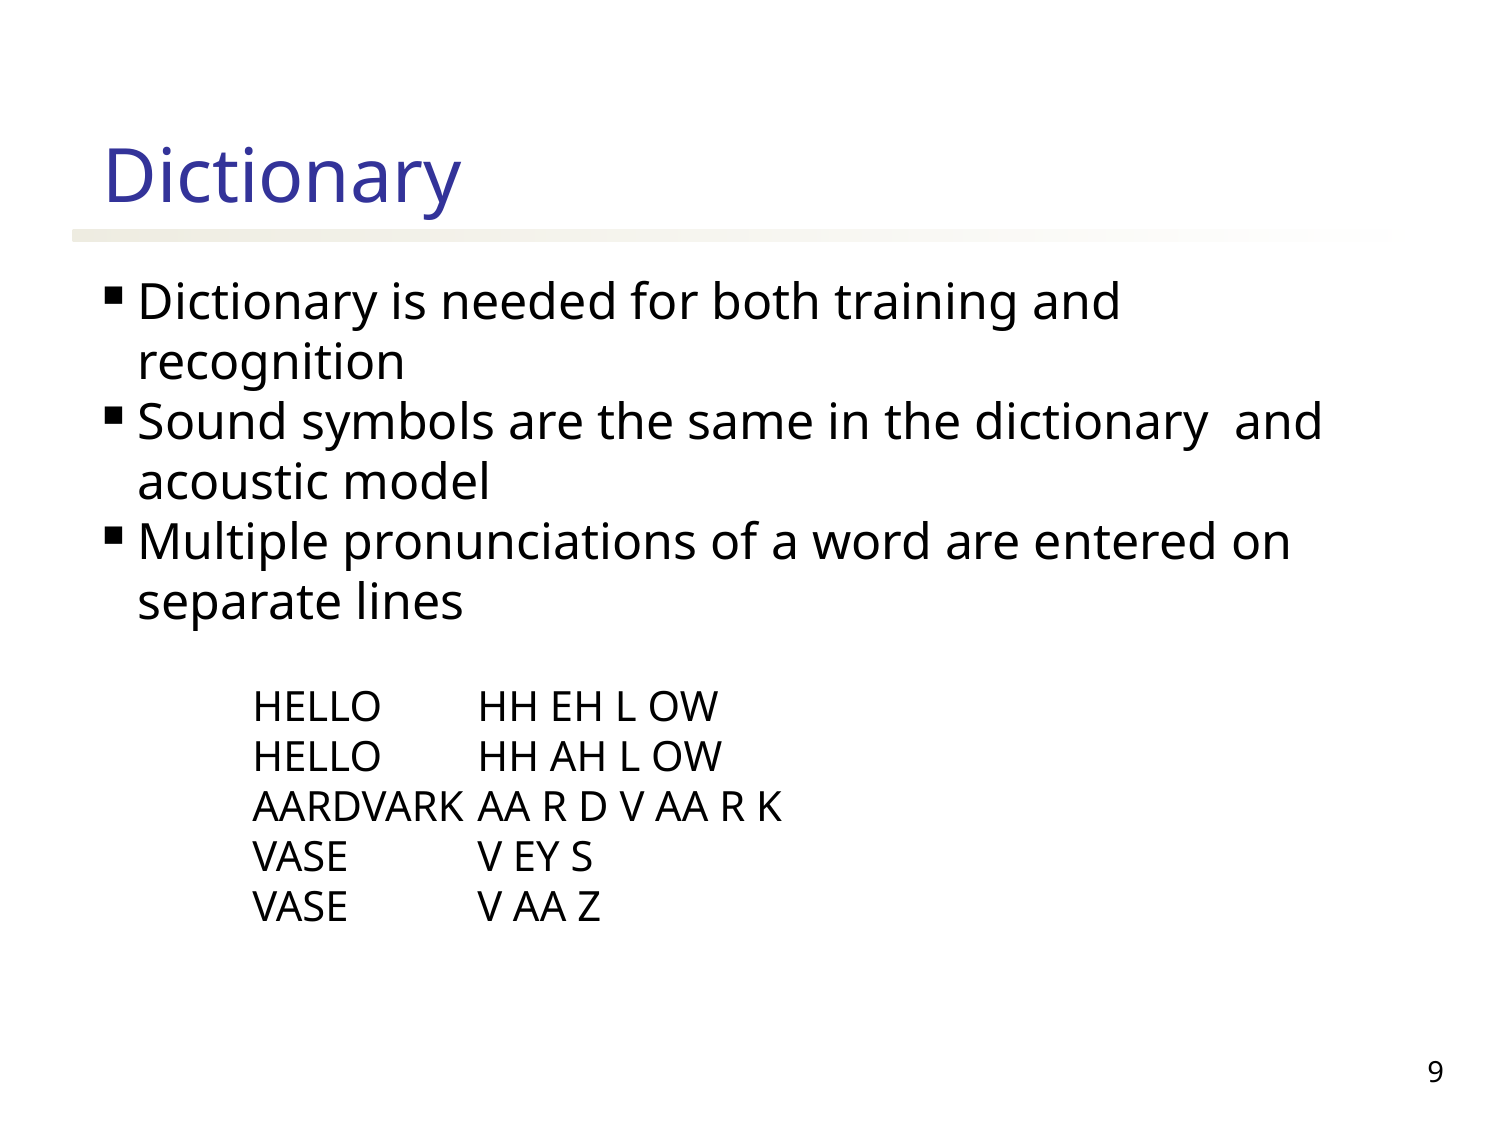

Dictionary
Dictionary is needed for both training and recognition
Sound symbols are the same in the dictionary and acoustic model
Multiple pronunciations of a word are entered on separate lines
		HELLO		HH EH L OW
		HELLO		HH AH L OW
		AARDVARK	AA R D V AA R K
		VASE		V EY S
		VASE		V AA Z